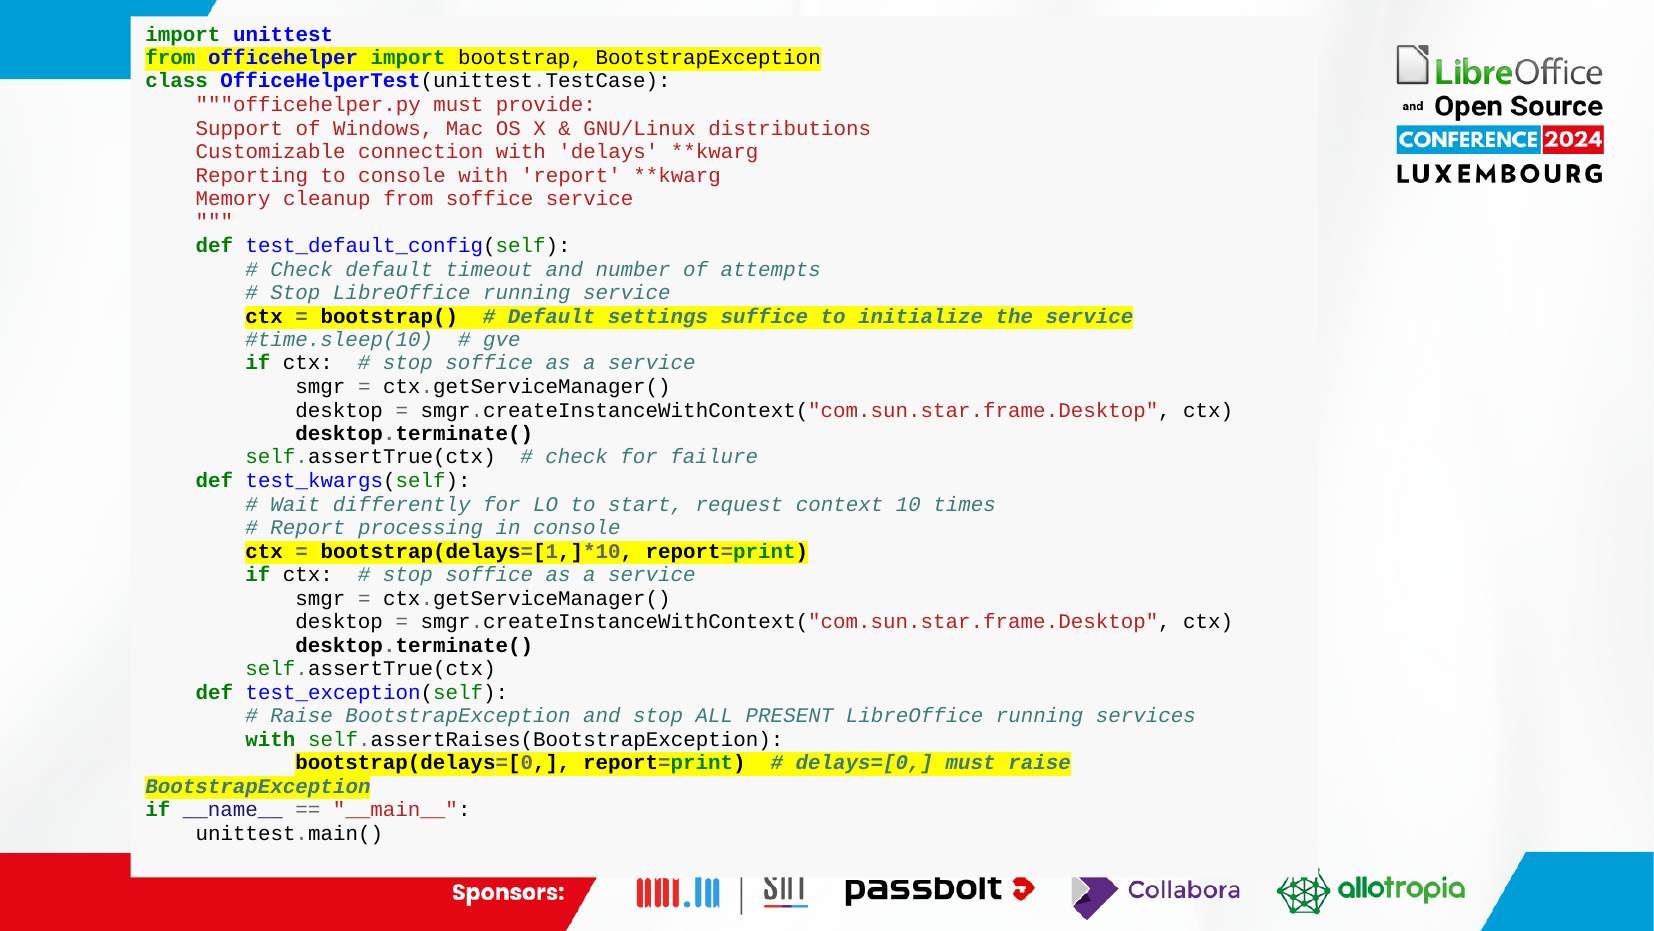

import unittest
from officehelper import bootstrap, BootstrapException
class OfficeHelperTest(unittest.TestCase):
 """officehelper.py must provide:
 Support of Windows, Mac OS X & GNU/Linux distributions
 Customizable connection with 'delays' **kwarg
 Reporting to console with 'report' **kwarg
 Memory cleanup from soffice service
 """
 def test_default_config(self):
 # Check default timeout and number of attempts
 # Stop LibreOffice running service
 ctx = bootstrap() # Default settings suffice to initialize the service
 #time.sleep(10) # gve
 if ctx: # stop soffice as a service
 smgr = ctx.getServiceManager()
 desktop = smgr.createInstanceWithContext("com.sun.star.frame.Desktop", ctx)
 desktop.terminate()
 self.assertTrue(ctx) # check for failure
 def test_kwargs(self):
 # Wait differently for LO to start, request context 10 times
 # Report processing in console
 ctx = bootstrap(delays=[1,]*10, report=print)
 if ctx: # stop soffice as a service
 smgr = ctx.getServiceManager()
 desktop = smgr.createInstanceWithContext("com.sun.star.frame.Desktop", ctx)
 desktop.terminate()
 self.assertTrue(ctx)
 def test_exception(self):
 # Raise BootstrapException and stop ALL PRESENT LibreOffice running services
 with self.assertRaises(BootstrapException):
 bootstrap(delays=[0,], report=print) # delays=[0,] must raise BootstrapException
if __name__ == "__main__":
 unittest.main()